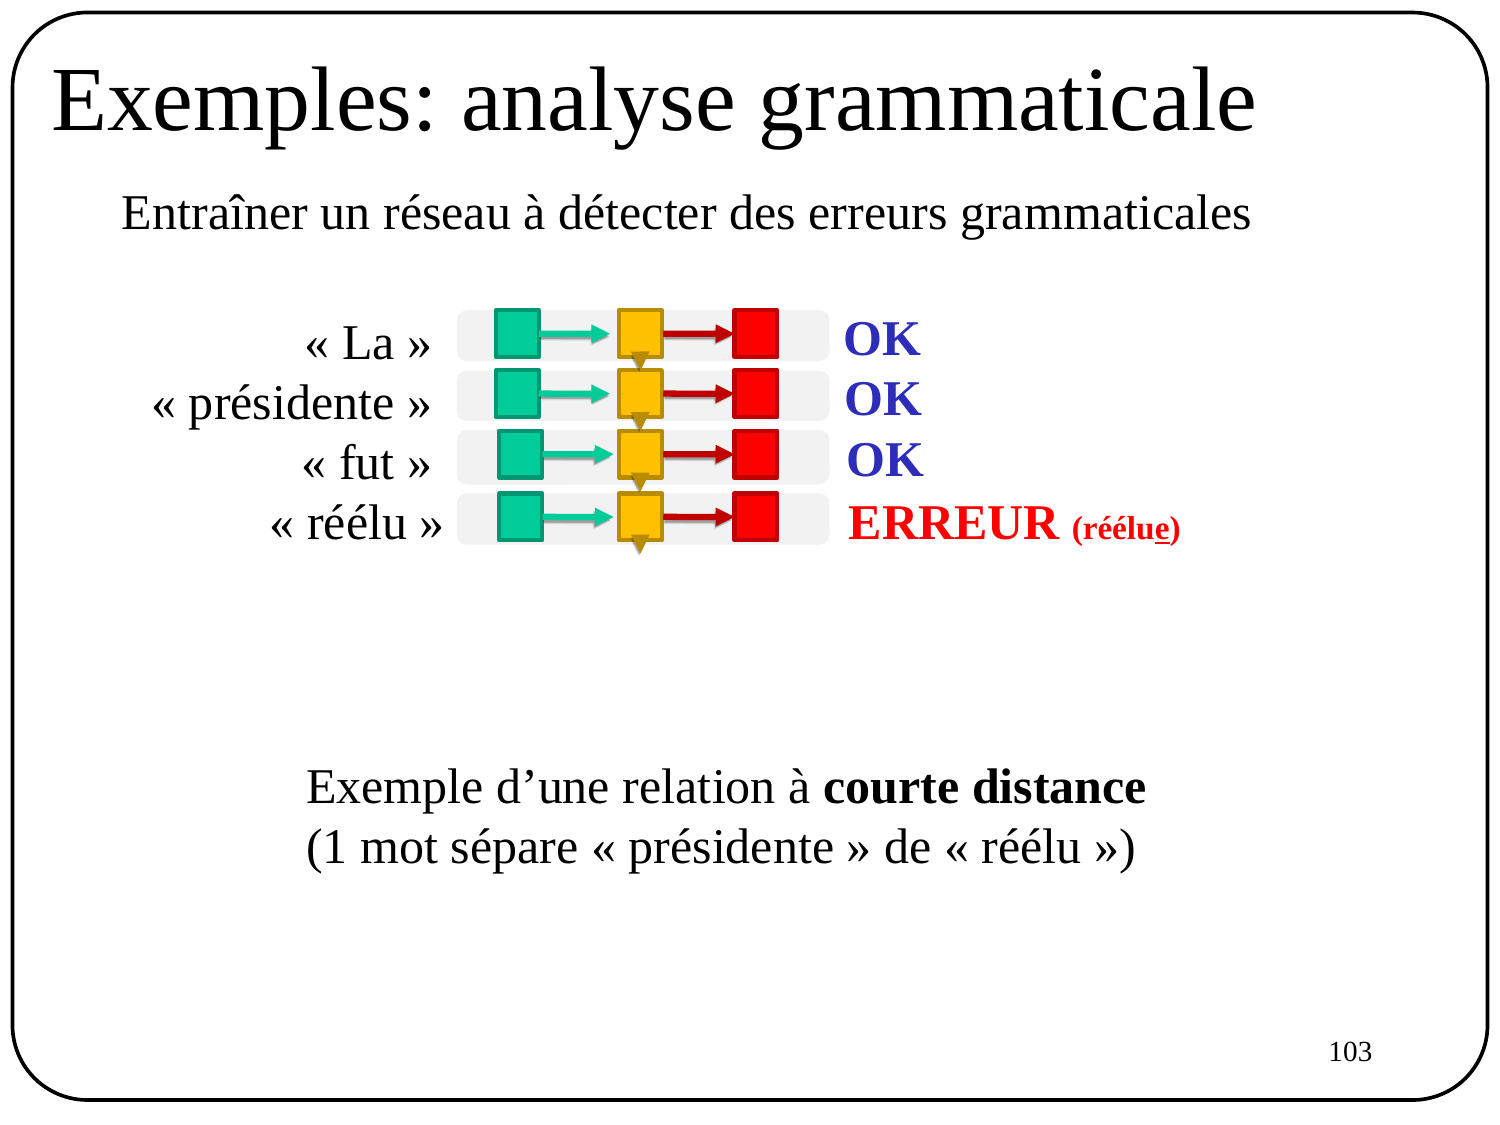

# Exemples: analyse grammaticale
Entraîner un réseau à détecter des erreurs grammaticales
OK
« La »
« présidente »
« fut »
« réélu »
OK
OK
ERREUR (réélue)
Exemple d’une relation à courte distance
(1 mot sépare « présidente » de « réélu »)